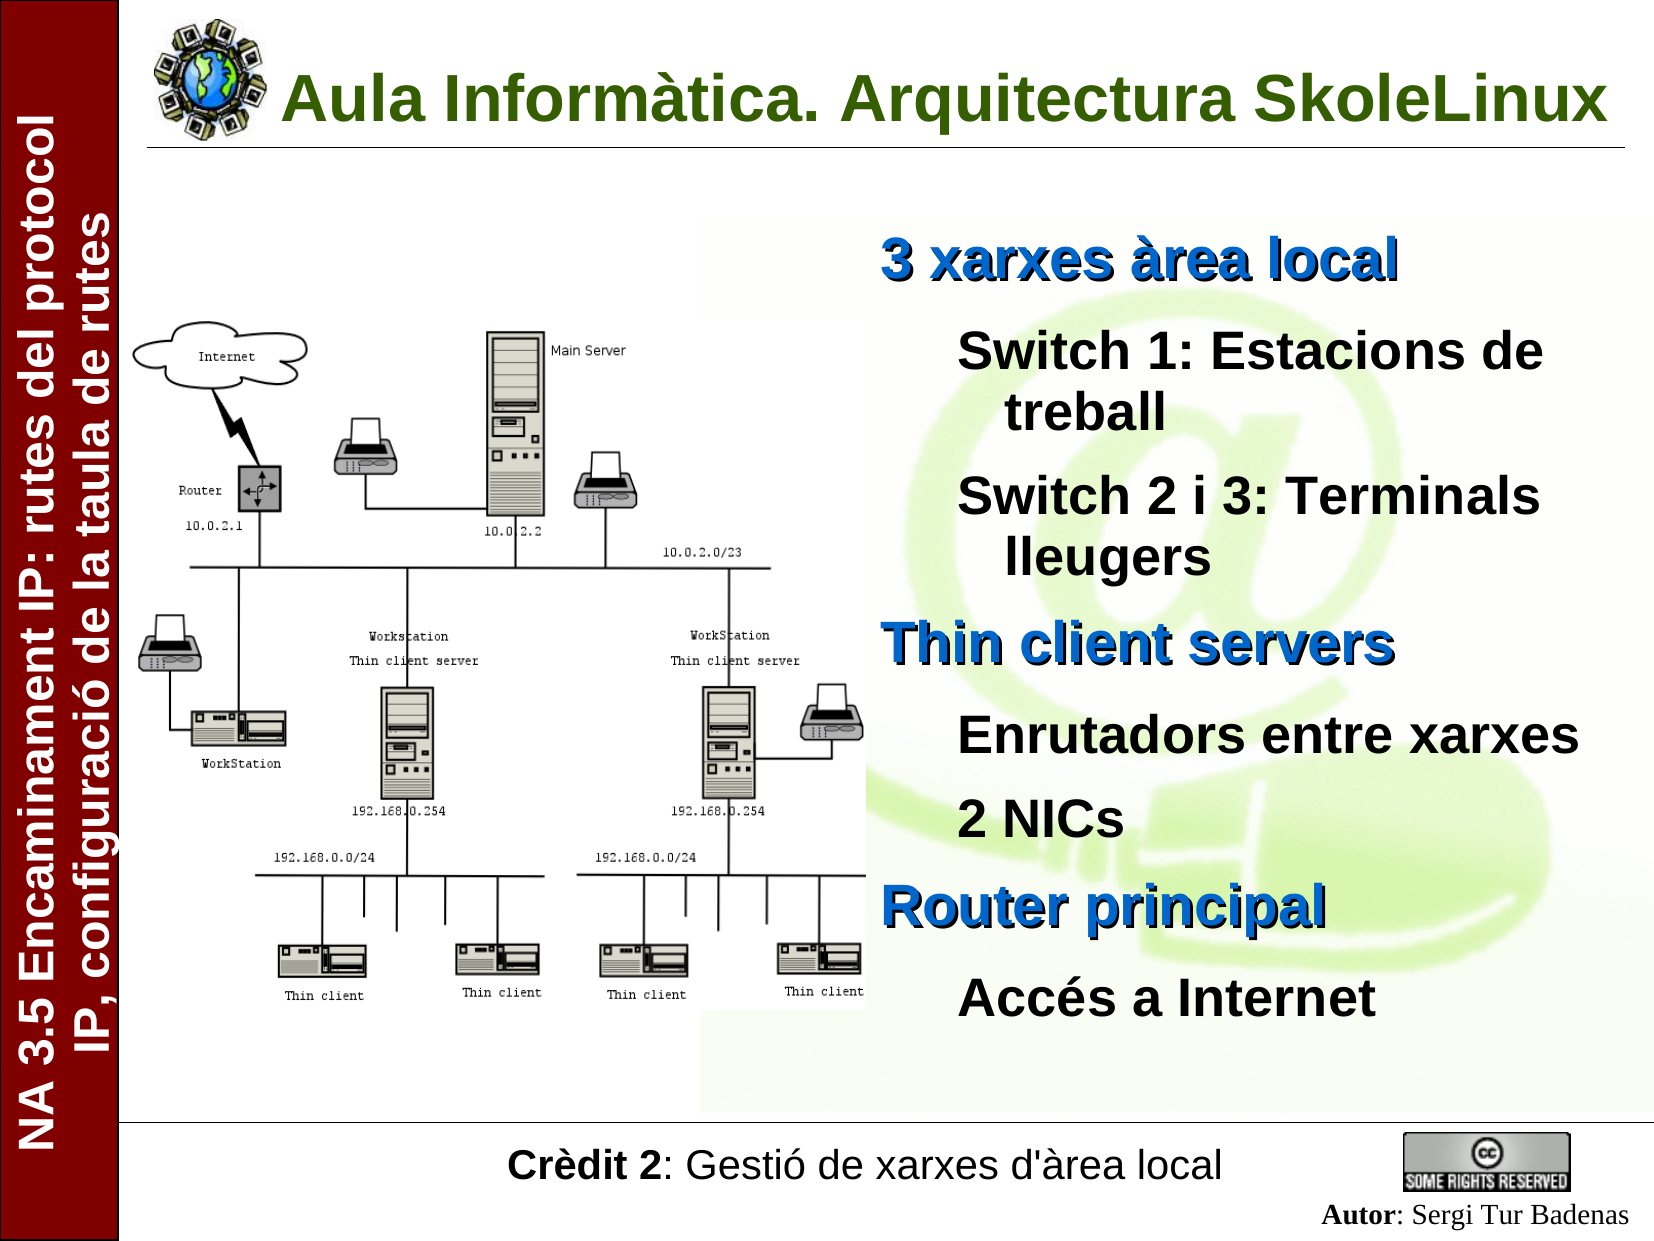

# Aula Informàtica. Arquitectura SkoleLinux
3 xarxes àrea local
Switch 1: Estacions de treball
Switch 2 i 3: Terminals lleugers
Thin client servers
Enrutadors entre xarxes
2 NICs
Router principal
Accés a Internet